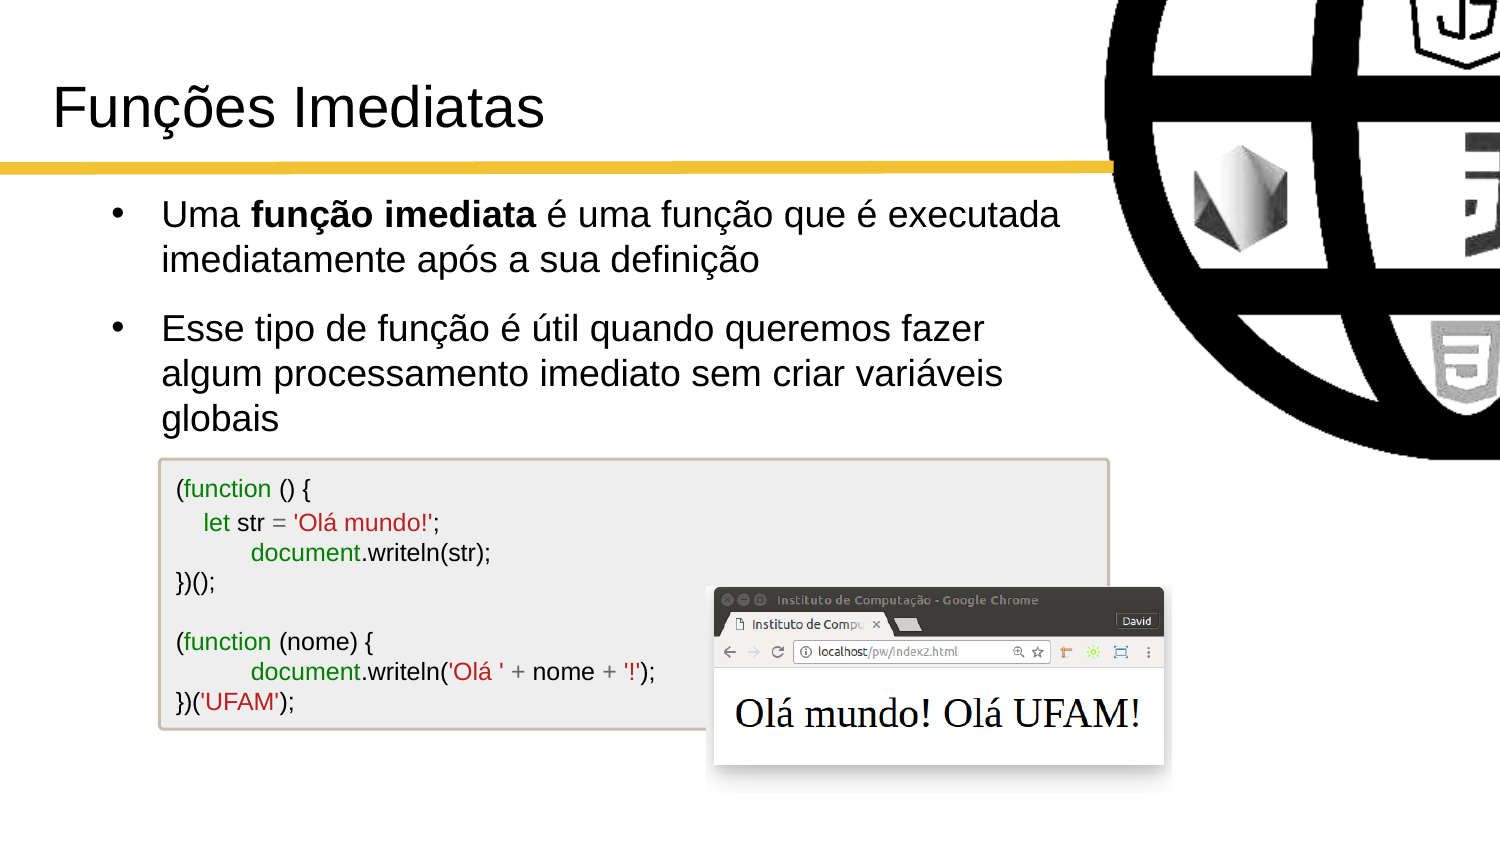

Funções Imediatas
Uma função imediata é uma função que é executada imediatamente após a sua definição
Esse tipo de função é útil quando queremos fazer algum processamento imediato sem criar variáveis globais
(function () {
 let str = 'Olá mundo!';
	document.writeln(str);
})();
(function (nome) {
	document.writeln('Olá ' + nome + '!');
})('UFAM');